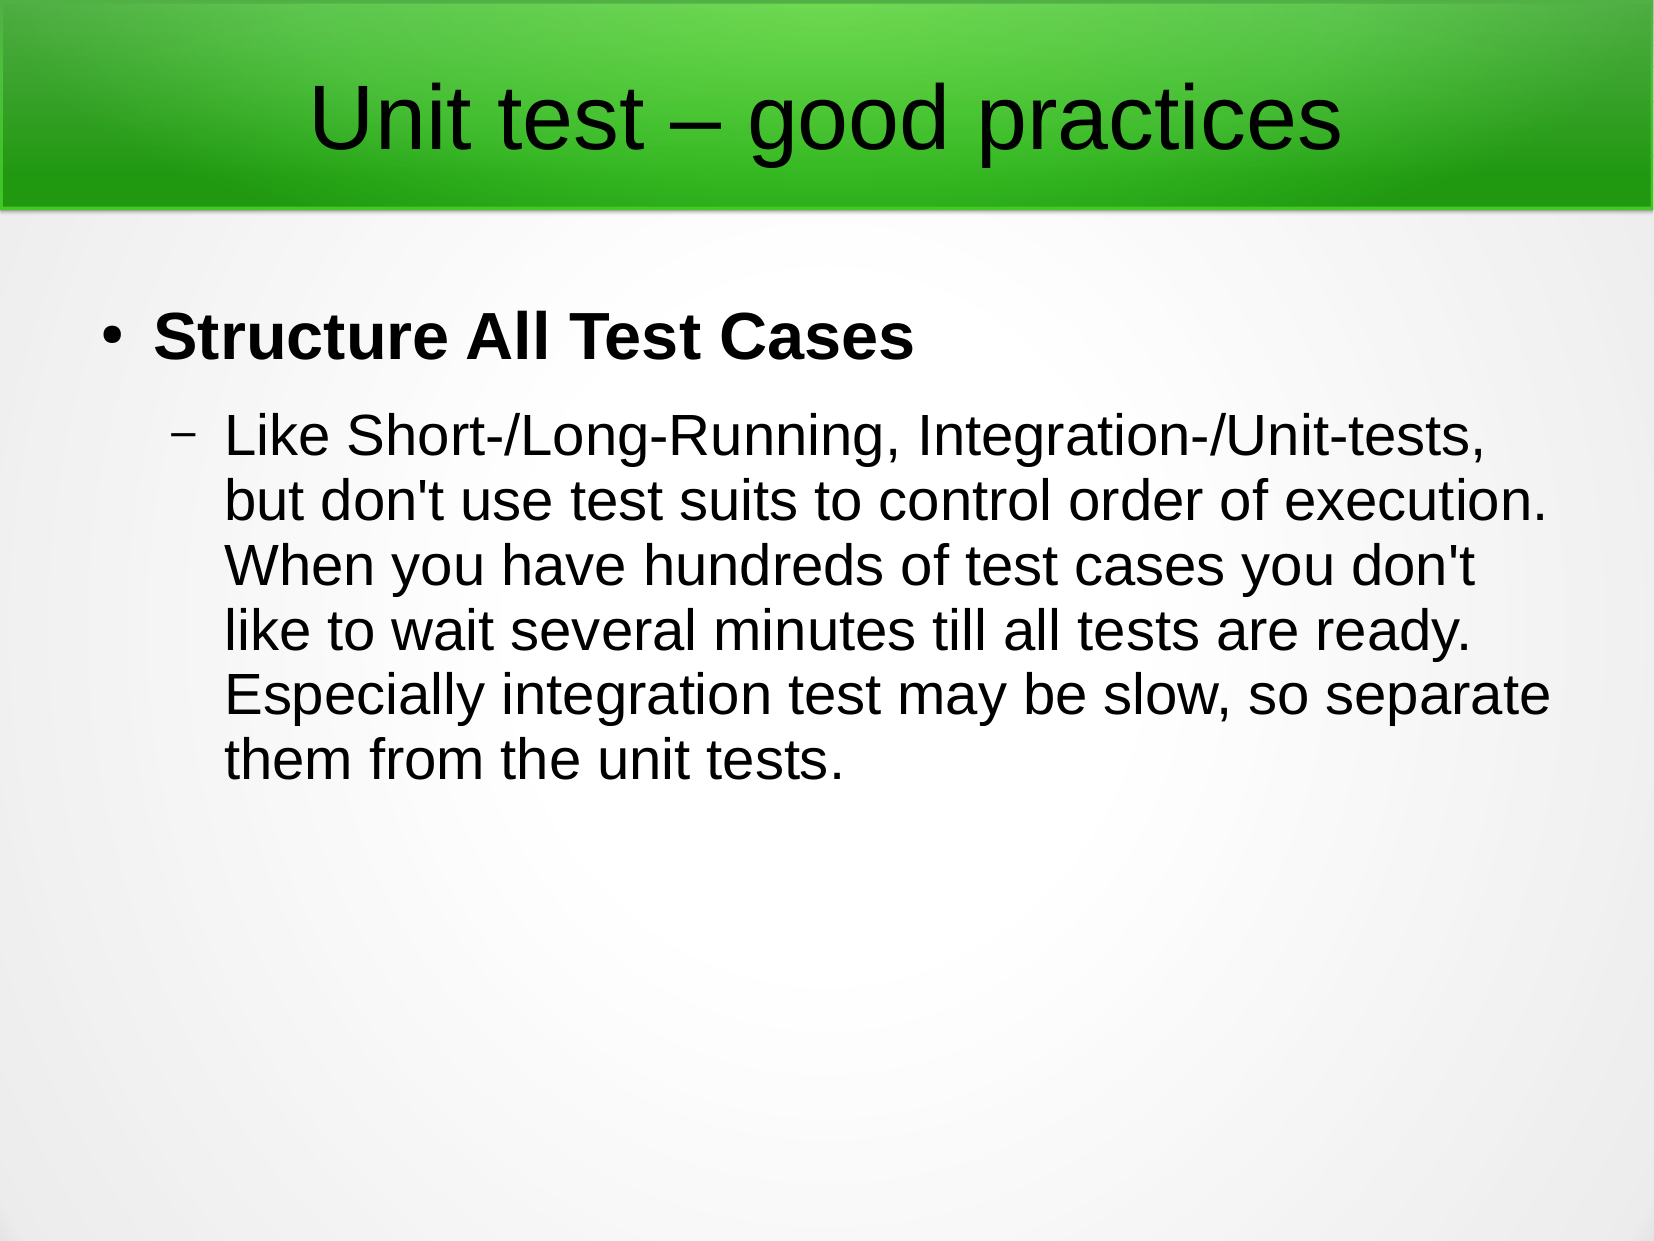

# Unit test – good practices
Structure All Test Cases
Like Short-/Long-Running, Integration-/Unit-tests, but don't use test suits to control order of execution. When you have hundreds of test cases you don't like to wait several minutes till all tests are ready. Especially integration test may be slow, so separate them from the unit tests.